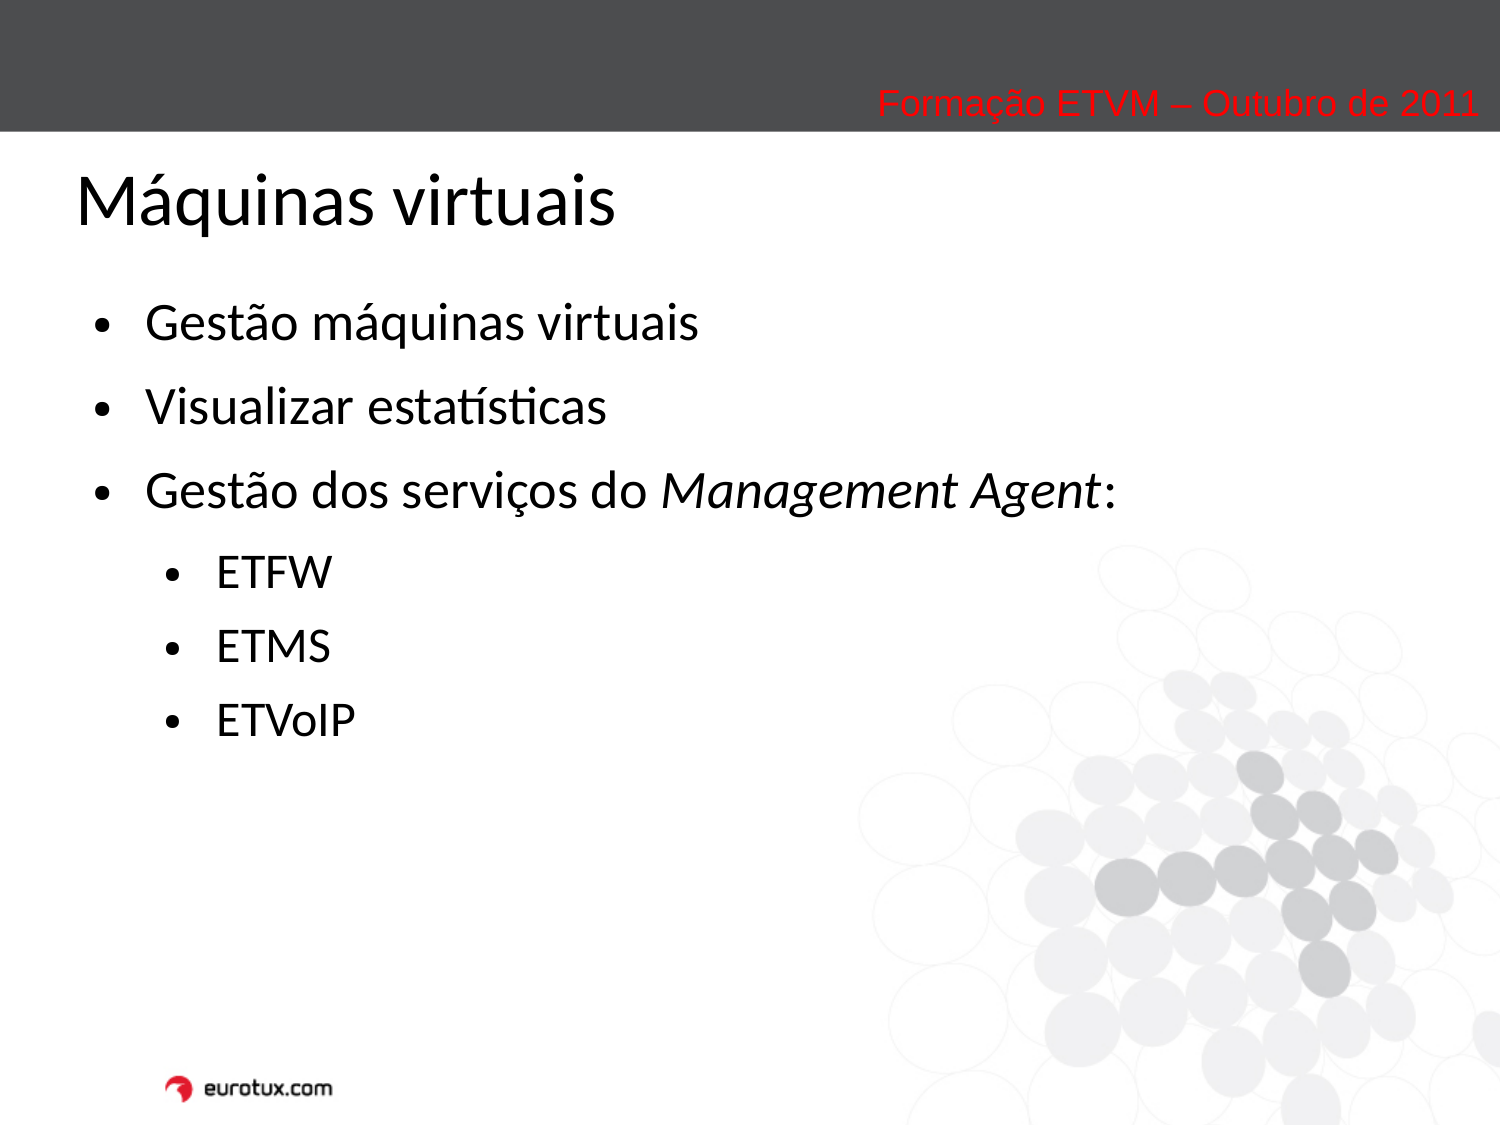

# Máquinas virtuais
Gestão máquinas virtuais
Visualizar estatísticas
Gestão dos serviços do Management Agent:
ETFW
ETMS
ETVoIP